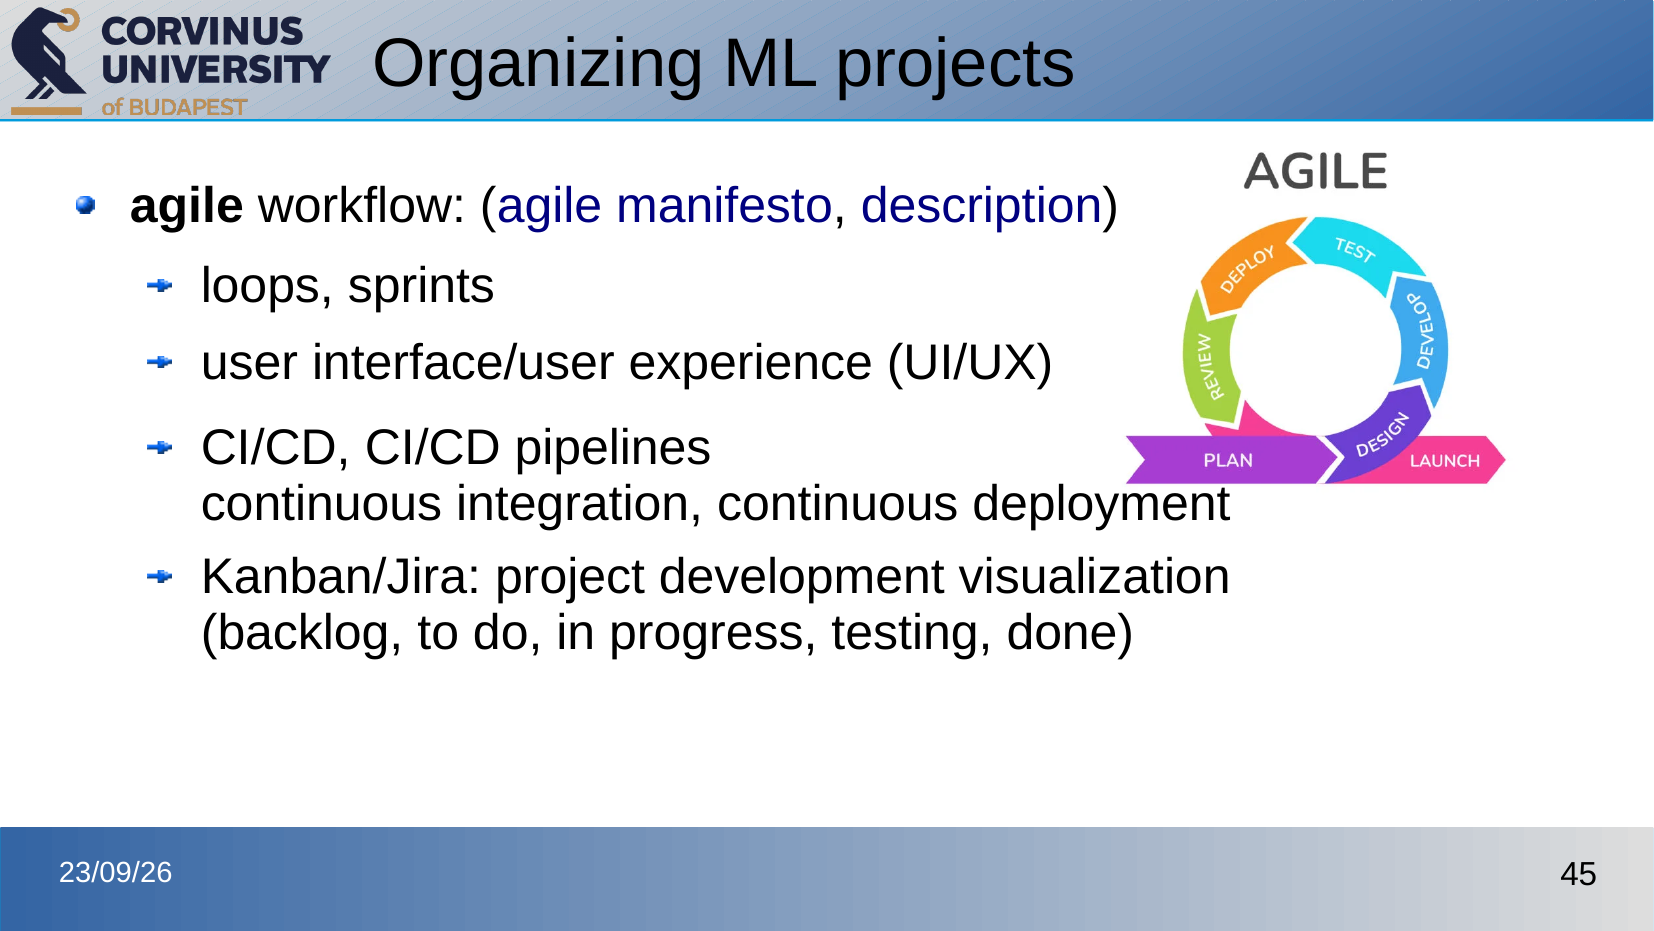

# Organizing ML projects
agile workflow: (agile manifesto, description)
loops, sprints
user interface/user experience (UI/UX)
CI/CD, CI/CD pipelines
continuous integration, continuous deployment
Kanban/Jira: project development visualization
(backlog, to do, in progress, testing, done)